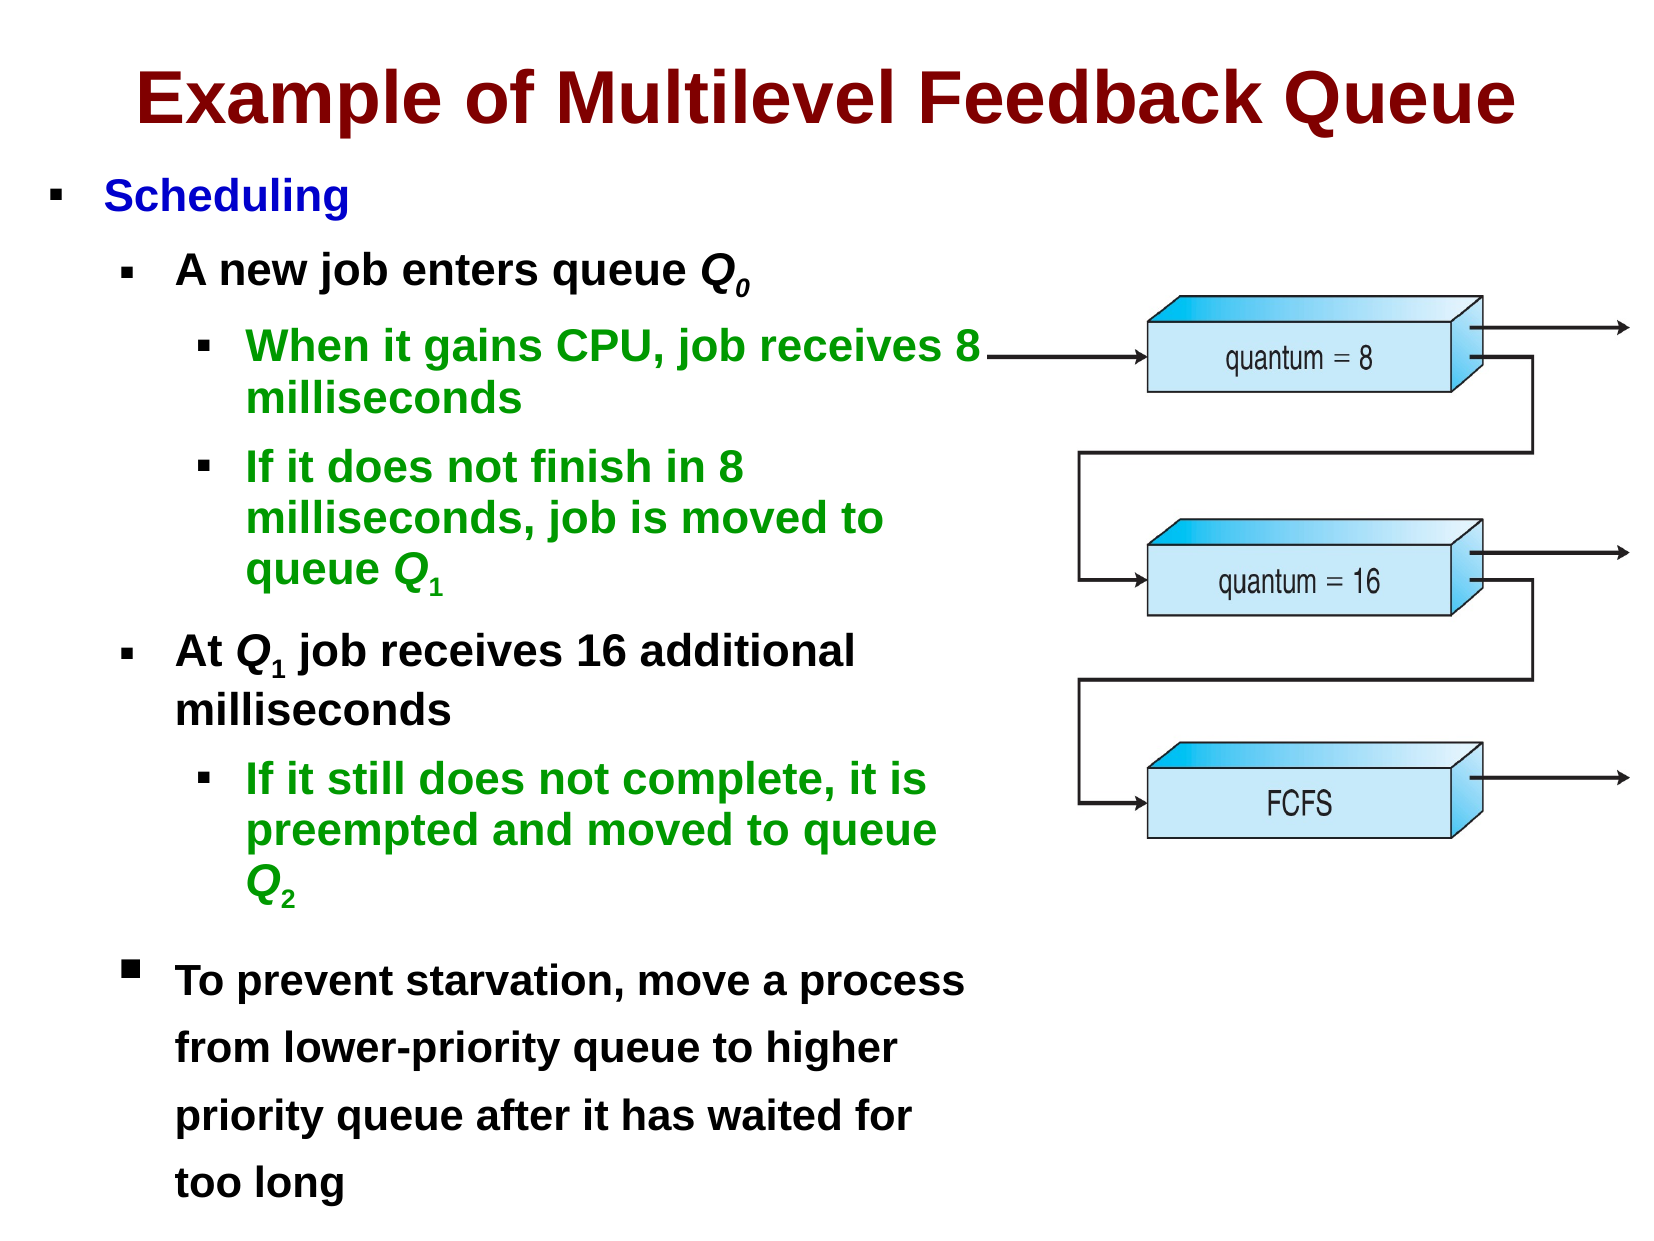

# Example of Multilevel Feedback Queue
Scheduling
A new job enters queue Q0
When it gains CPU, job receives 8 milliseconds
If it does not finish in 8 milliseconds, job is moved to queue Q1
At Q1 job receives 16 additional milliseconds
If it still does not complete, it is preempted and moved to queue Q2
To prevent starvation, move a process from lower-priority queue to higher priority queue after it has waited for too long